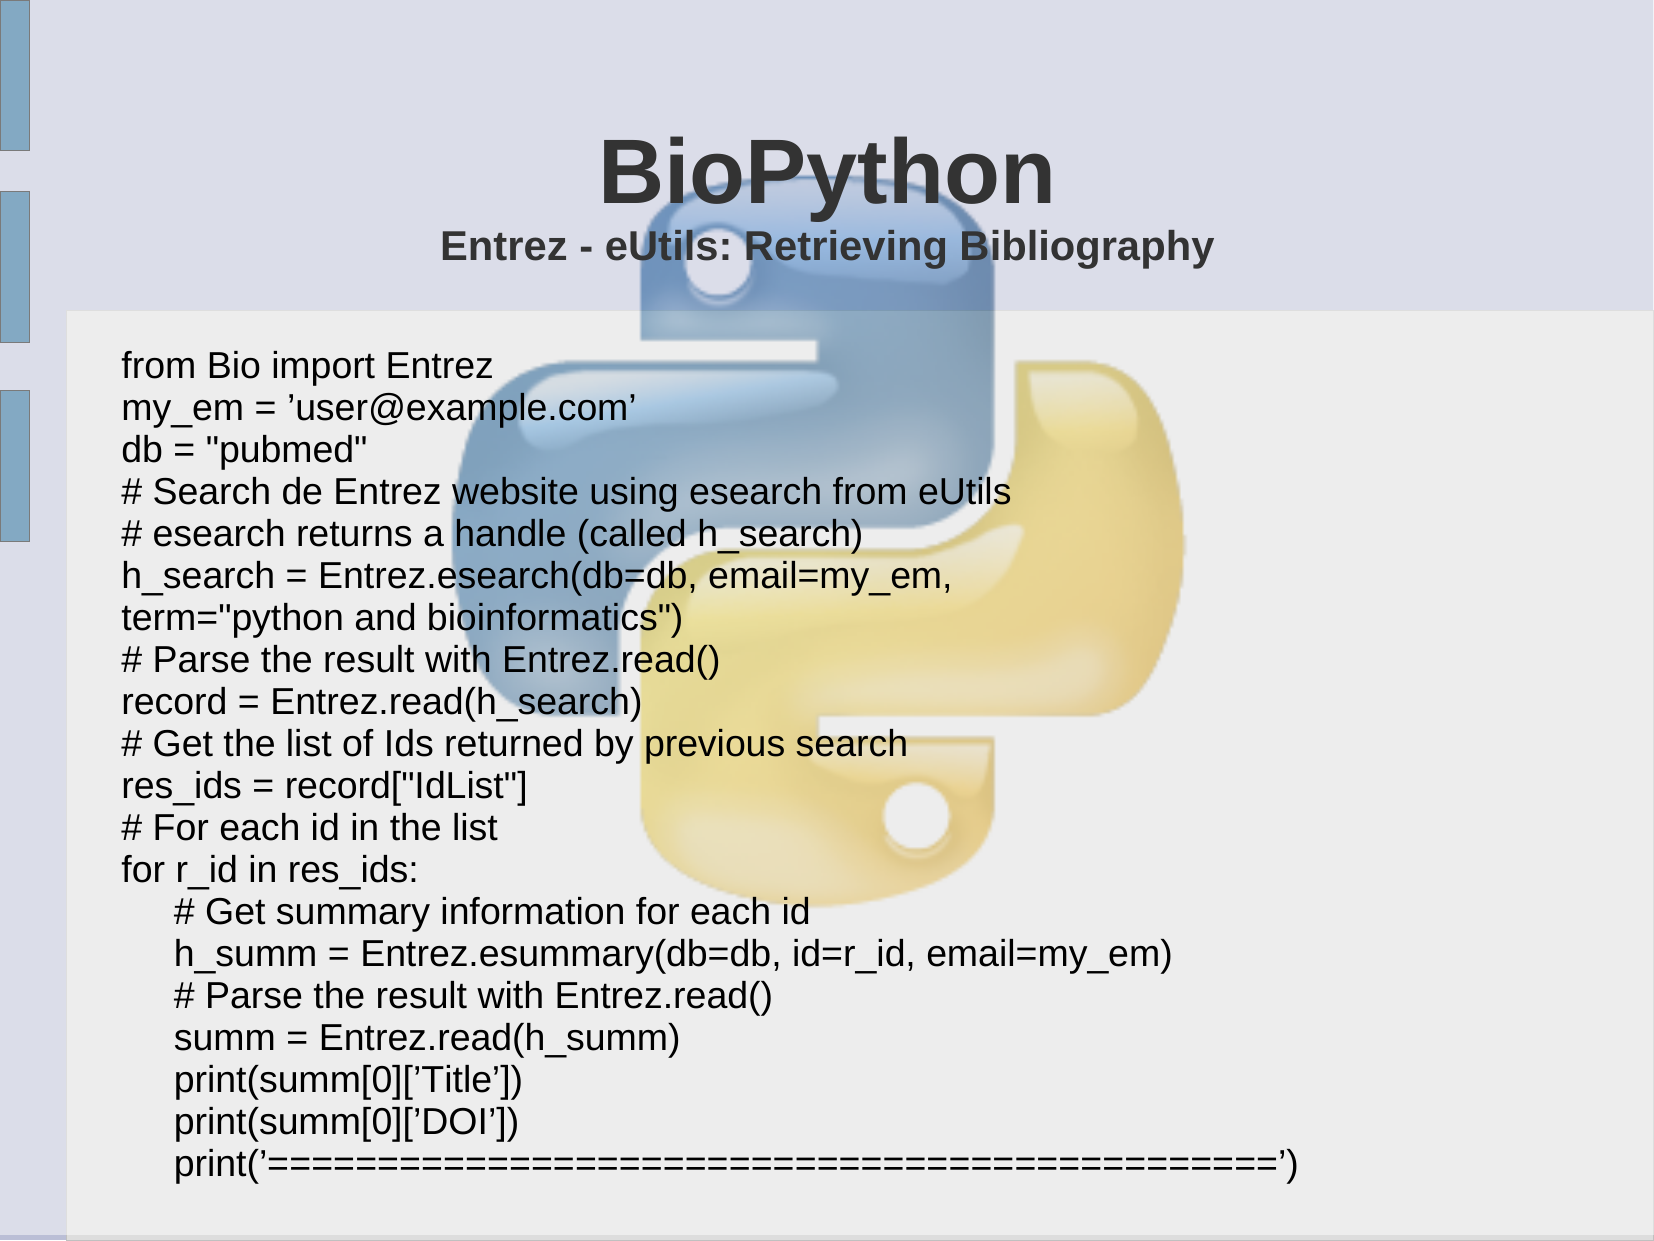

# BioPython Entrez - eUtils: Retrieving Bibliography
from Bio import Entrez
my_em = ’user@example.com’
db = "pubmed"
# Search de Entrez website using esearch from eUtils
# esearch returns a handle (called h_search)
h_search = Entrez.esearch(db=db, email=my_em,
term="python and bioinformatics")
# Parse the result with Entrez.read()
record = Entrez.read(h_search)
# Get the list of Ids returned by previous search
res_ids = record["IdList"]
# For each id in the list
for r_id in res_ids:
 # Get summary information for each id
 h_summ = Entrez.esummary(db=db, id=r_id, email=my_em)
 # Parse the result with Entrez.read()
 summ = Entrez.read(h_summ)
 print(summ[0][’Title’])
 print(summ[0][’DOI’])
 print(’==============================================’)